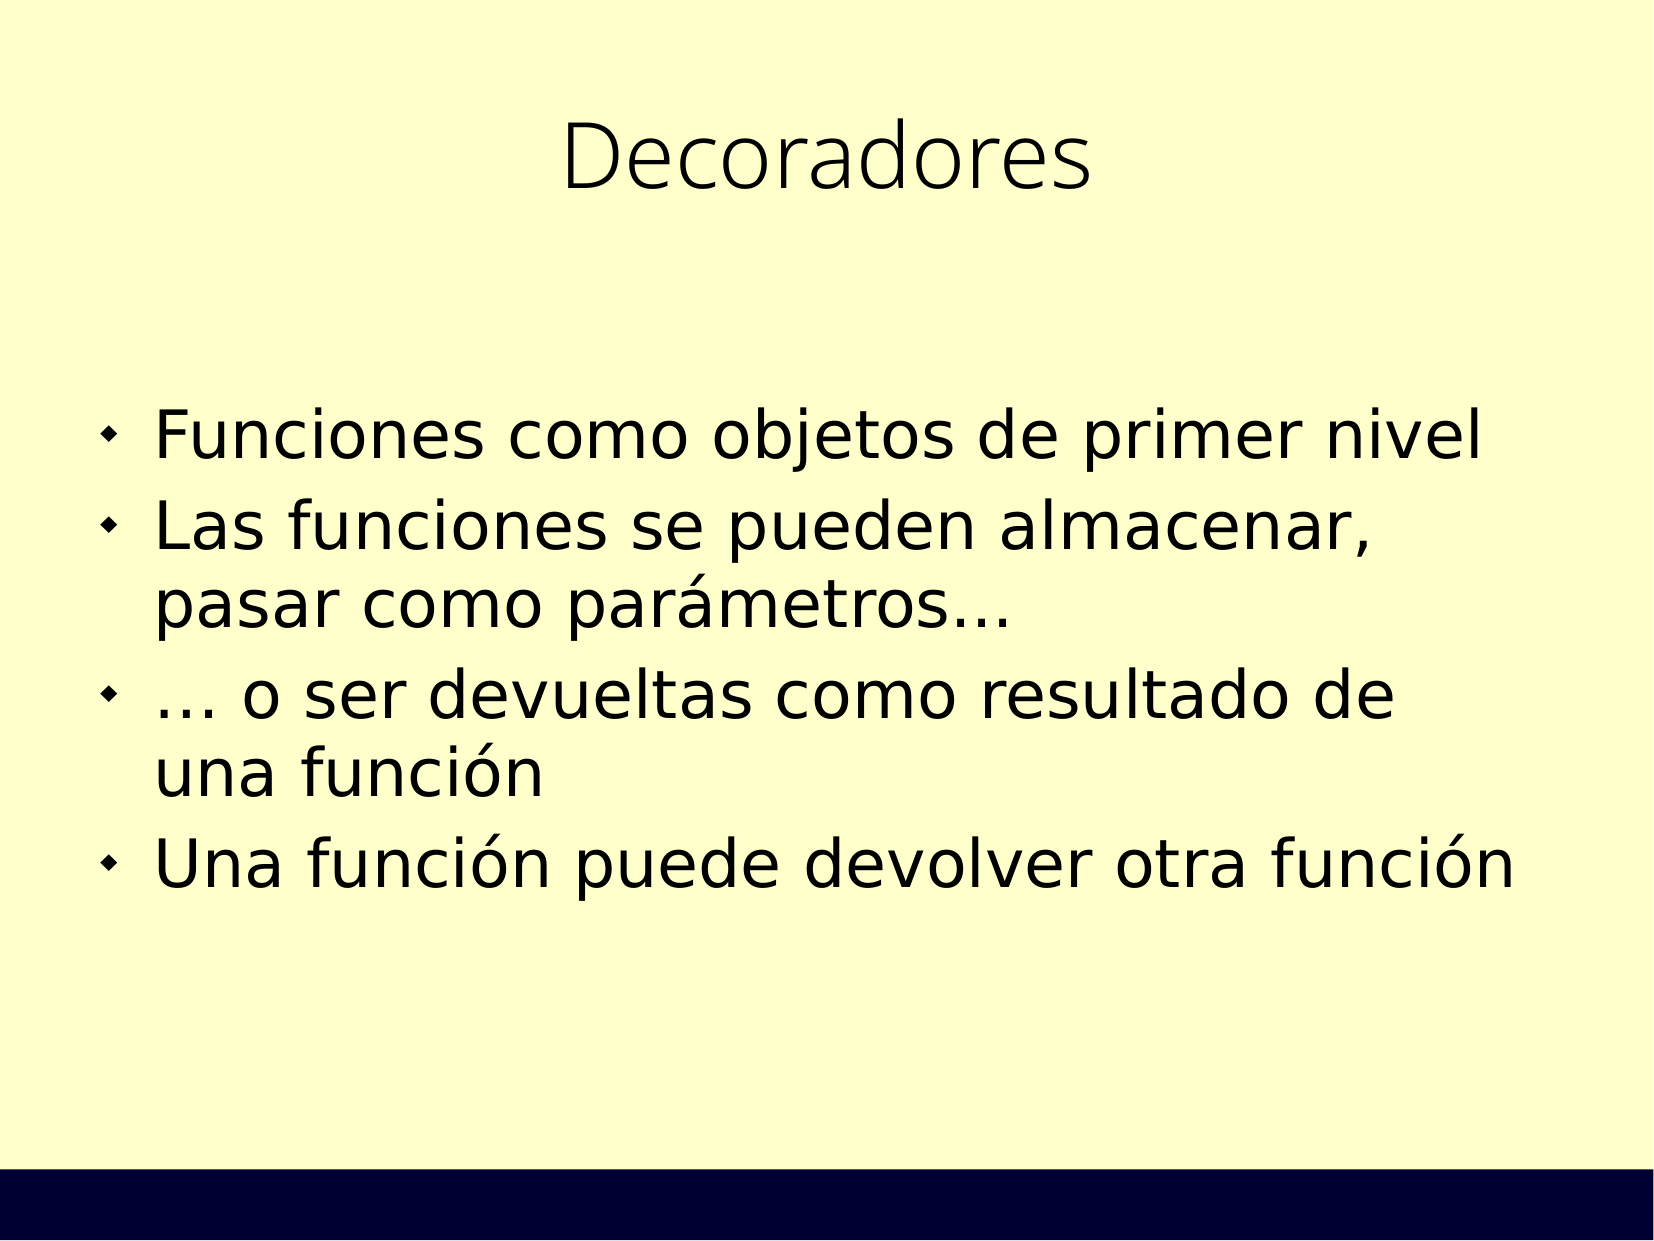

# Decoradores
Funciones como objetos de primer nivel
Las funciones se pueden almacenar, pasar como parámetros...
… o ser devueltas como resultado de una función
Una función puede devolver otra función